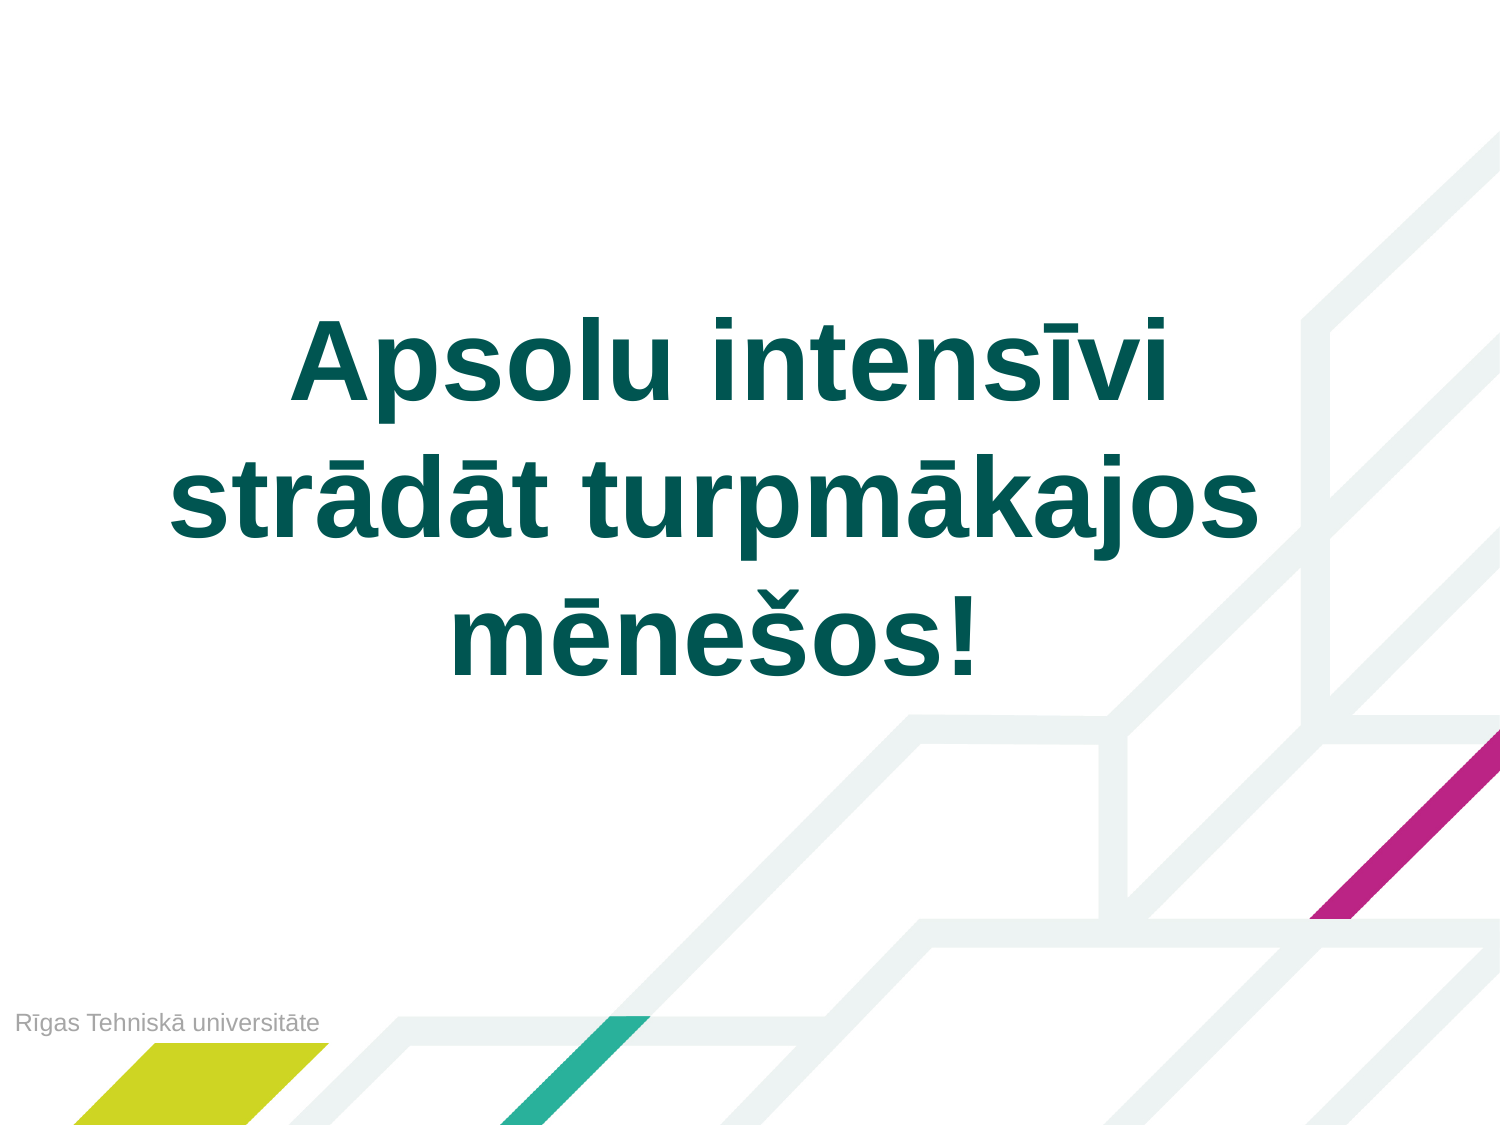

# Apsolu intensīvi strādāt turpmākajos mēnešos!
Rīgas Tehniskā universitāte